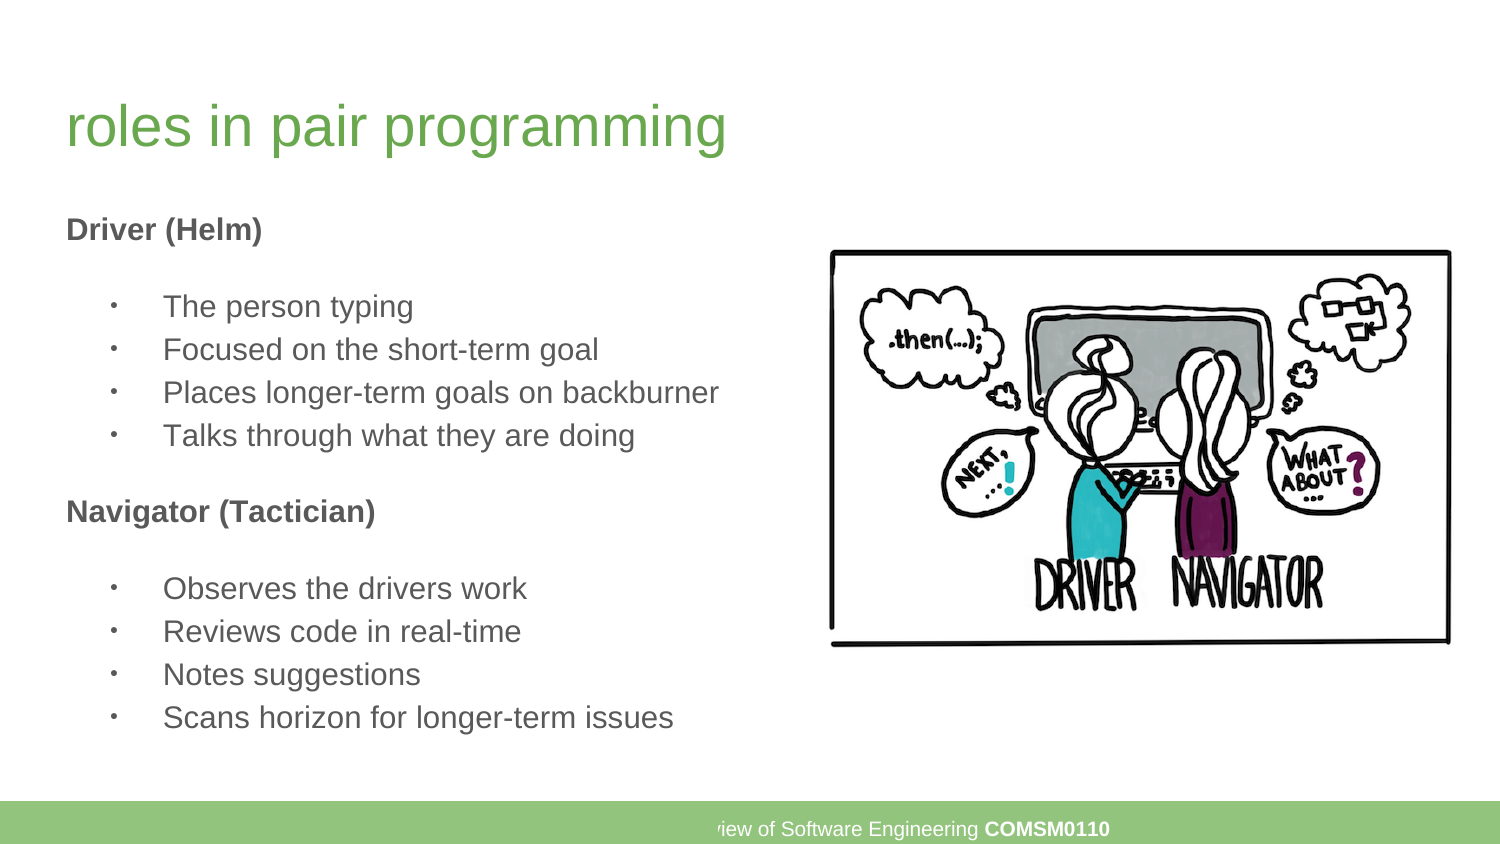

# roles in pair programming
Driver (Helm)
The person typing
Focused on the short-term goal
Places longer-term goals on backburner
Talks through what they are doing
Navigator (Tactician)
Observes the drivers work
Reviews code in real-time
Notes suggestions
Scans horizon for longer-term issues